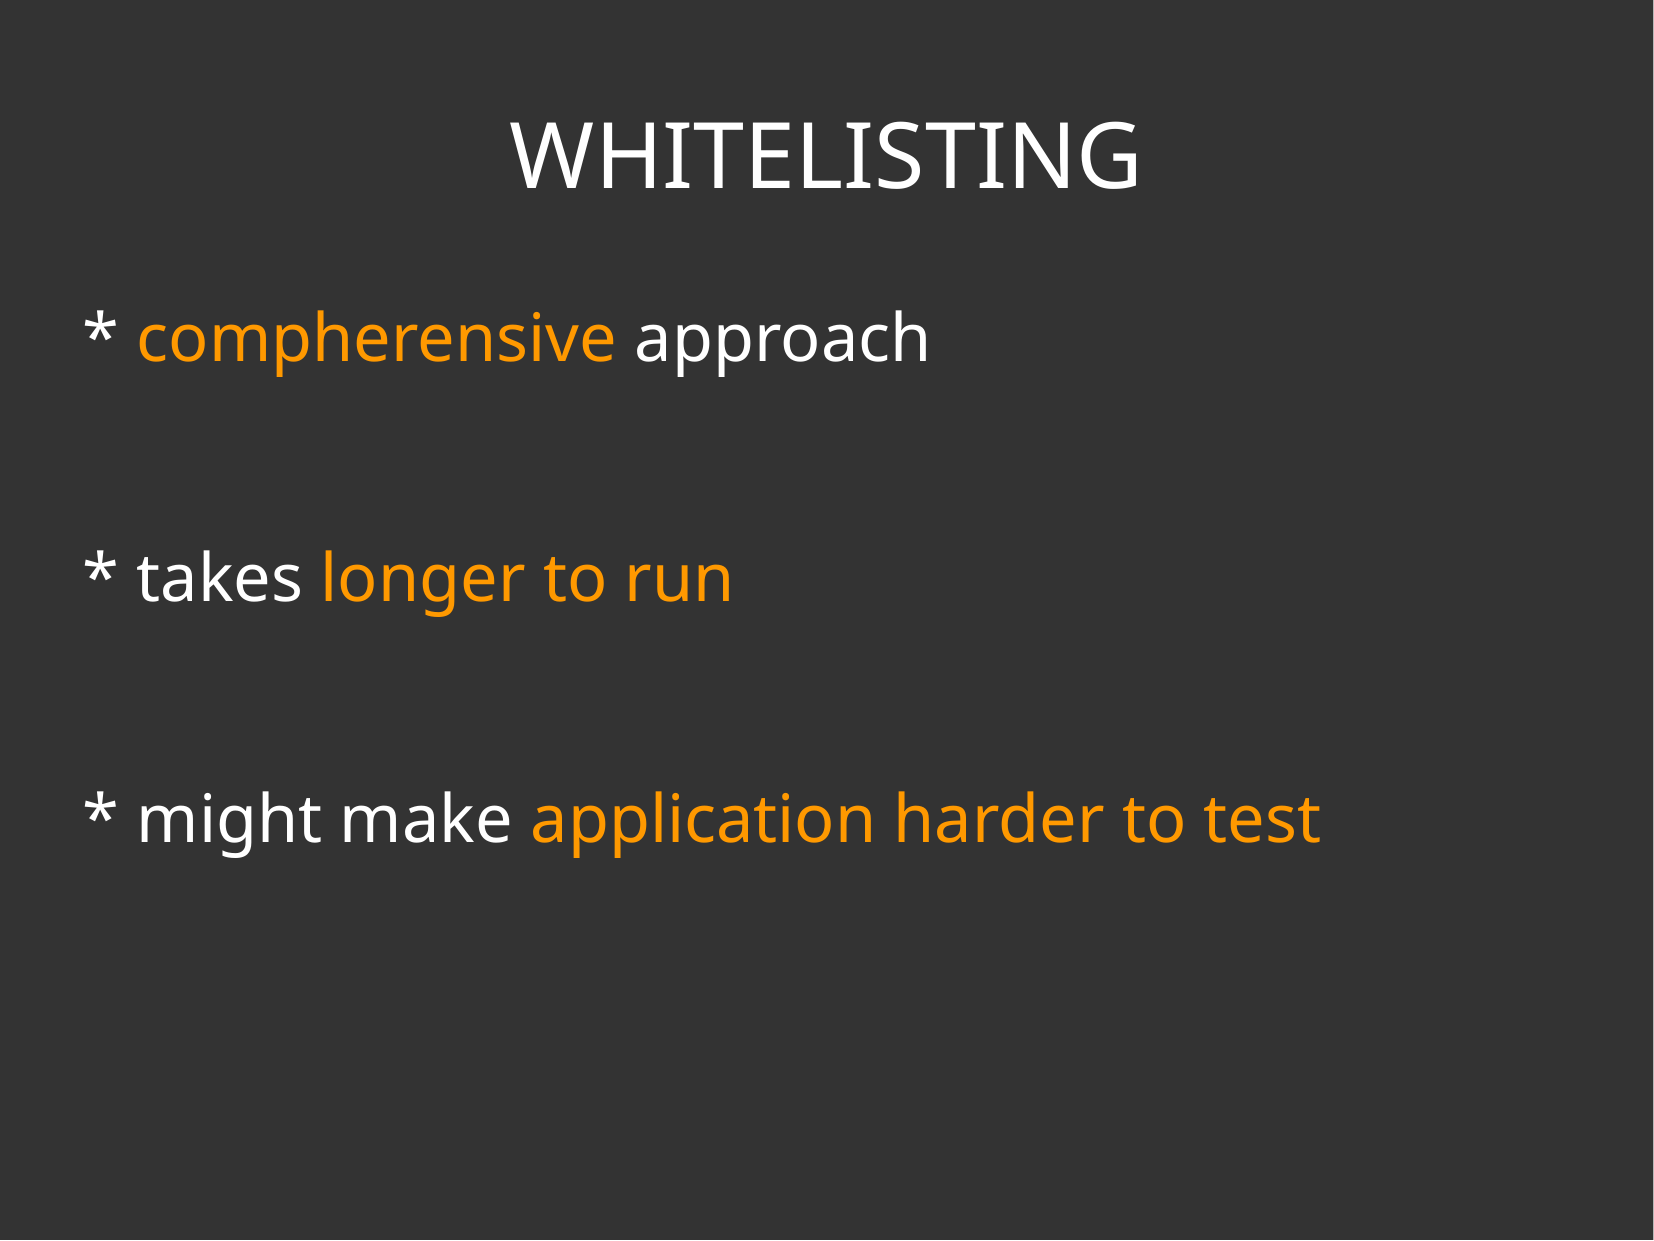

# WHITELISTING
* compherensive approach
* takes longer to run
* might make application harder to test